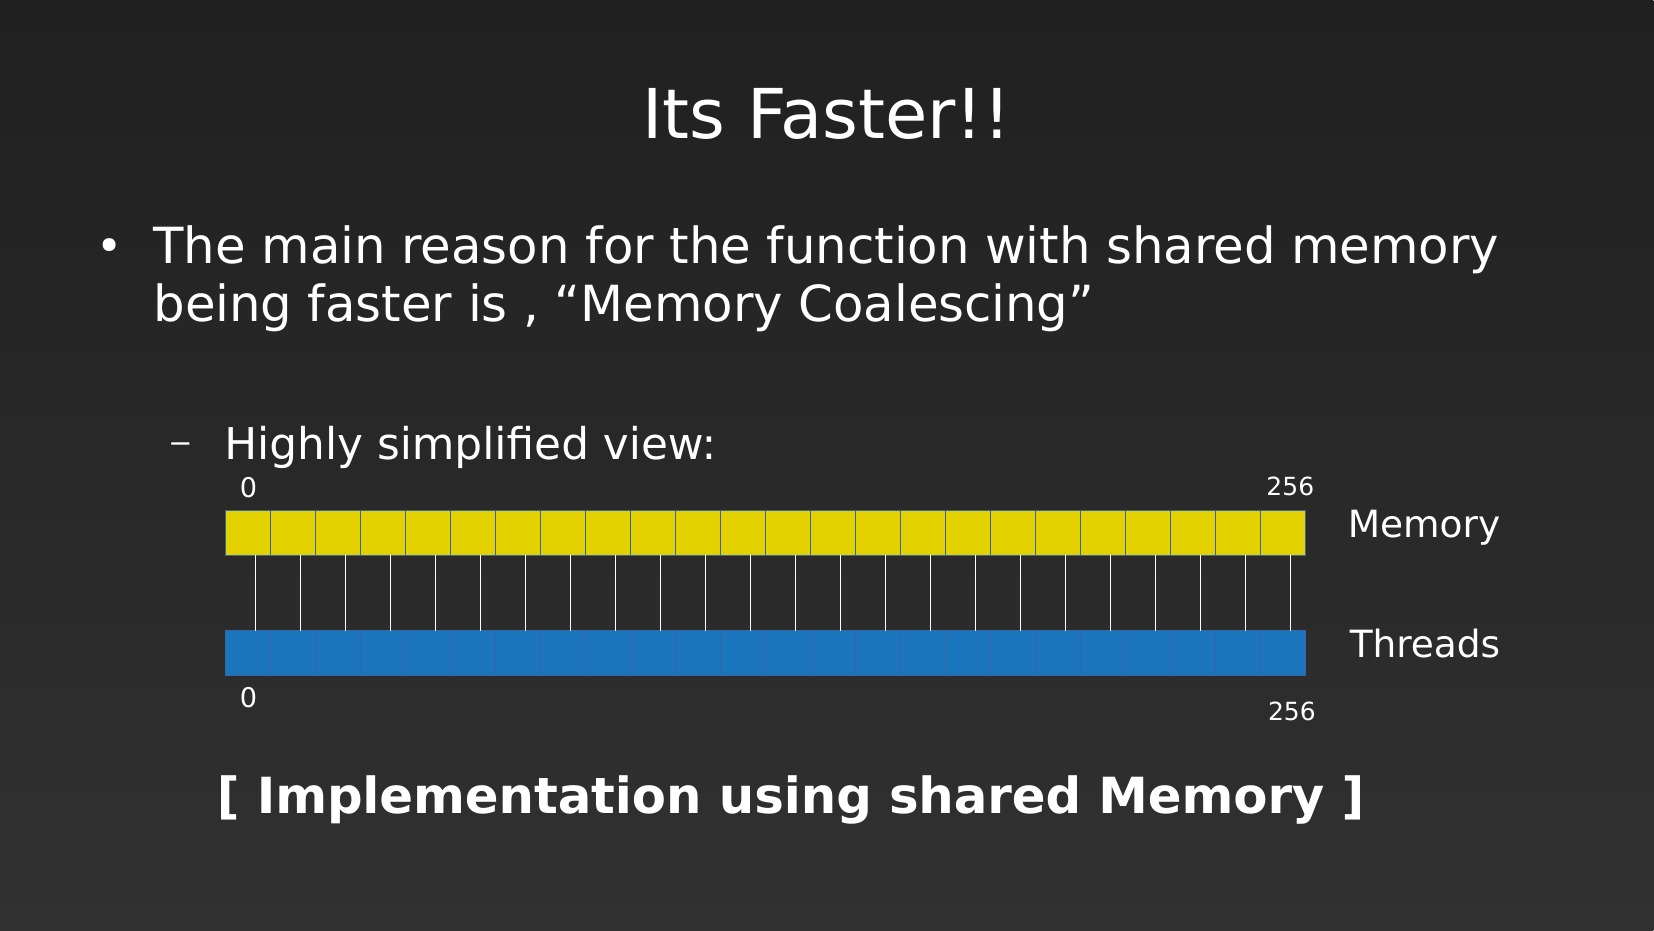

# Its Faster!!
The main reason for the function with shared memory being faster is , “Memory Coalescing”
Highly simplified view:
0
256
Memory
Threads
0
256
[ Implementation using shared Memory ]